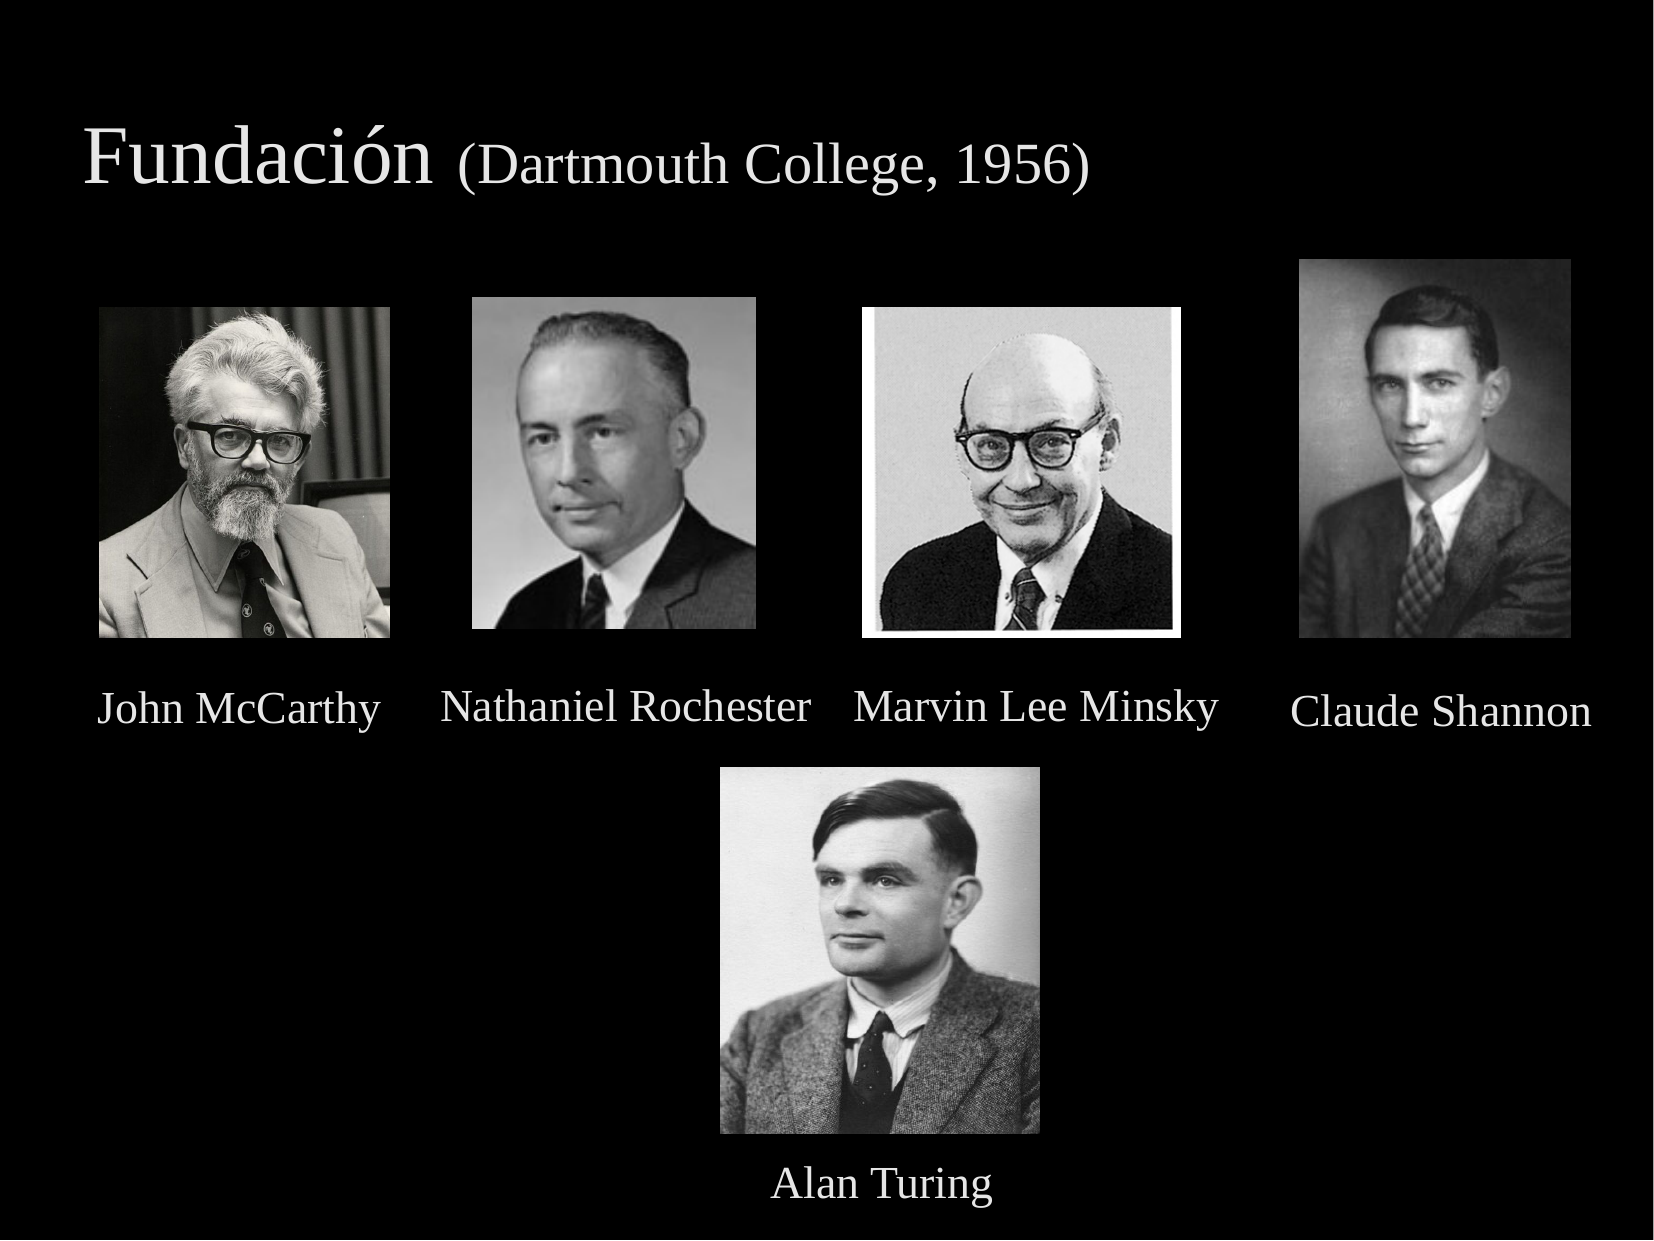

# Fundación (Dartmouth College, 1956)
Nathaniel Rochester
Marvin Lee Minsky
John McCarthy
Claude Shannon
Alan Turing